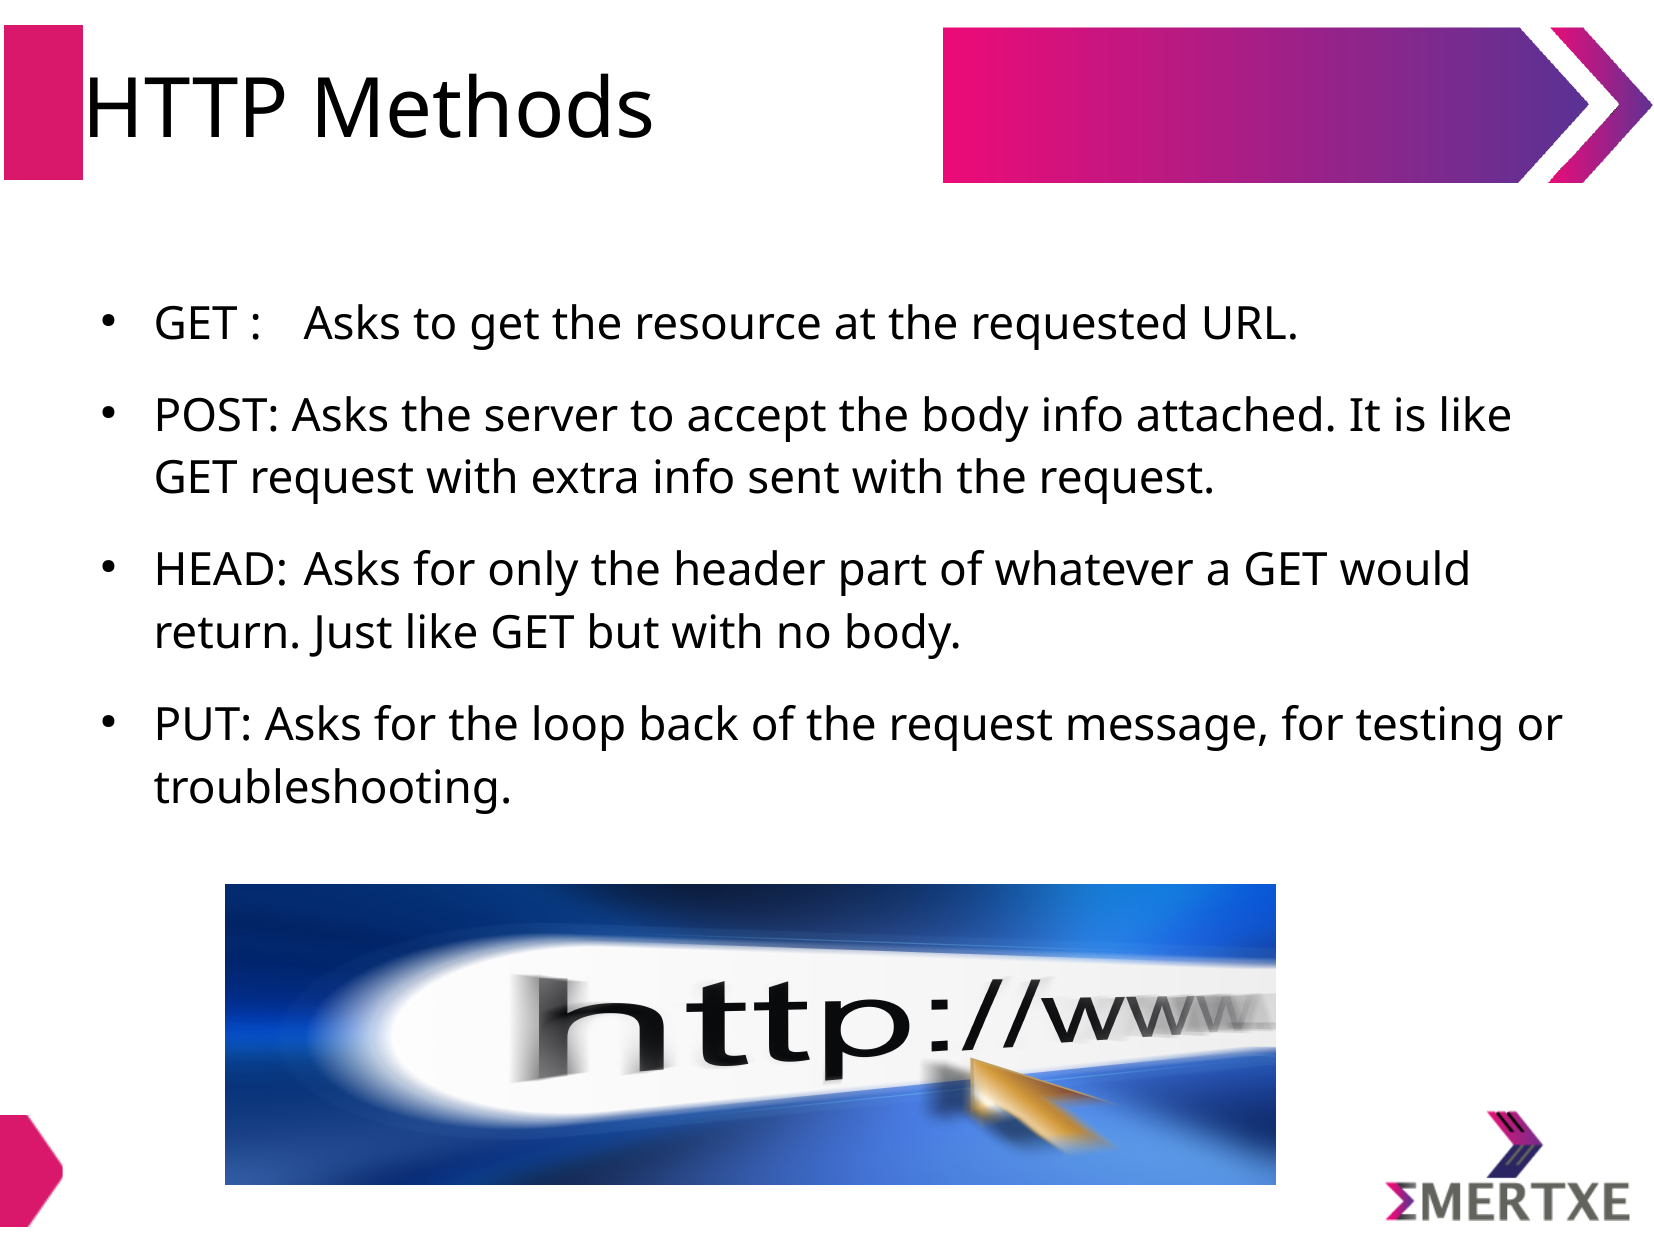

# HTTP Methods
GET : 	Asks to get the resource at the requested URL.
POST: Asks the server to accept the body info attached. It is like GET request with extra info sent with the request.
HEAD: 	Asks for only the header part of whatever a GET would return. Just like GET but with no body.
PUT: Asks for the loop back of the request message, for testing or troubleshooting.